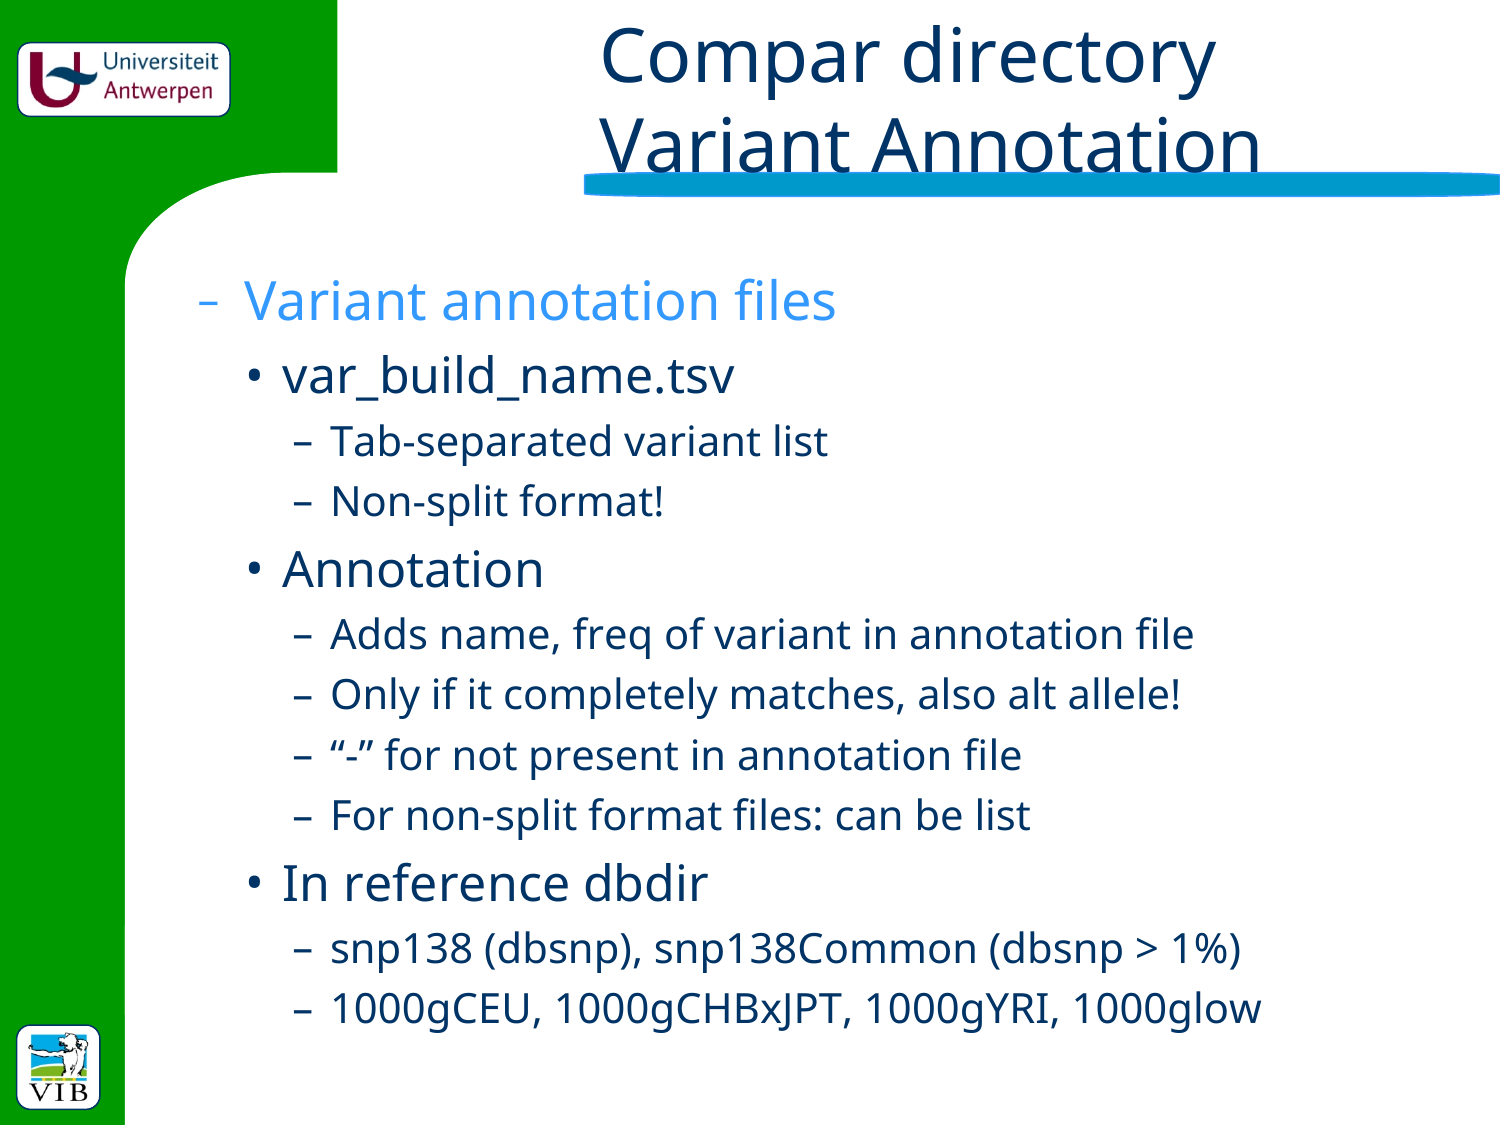

# Compar directory Variant Annotation
Variant annotation files
var_build_name.tsv
Tab-separated variant list
Non-split format!
Annotation
Adds name, freq of variant in annotation file
Only if it completely matches, also alt allele!
“-” for not present in annotation file
For non-split format files: can be list
In reference dbdir
snp138 (dbsnp), snp138Common (dbsnp > 1%)
1000gCEU, 1000gCHBxJPT, 1000gYRI, 1000glow